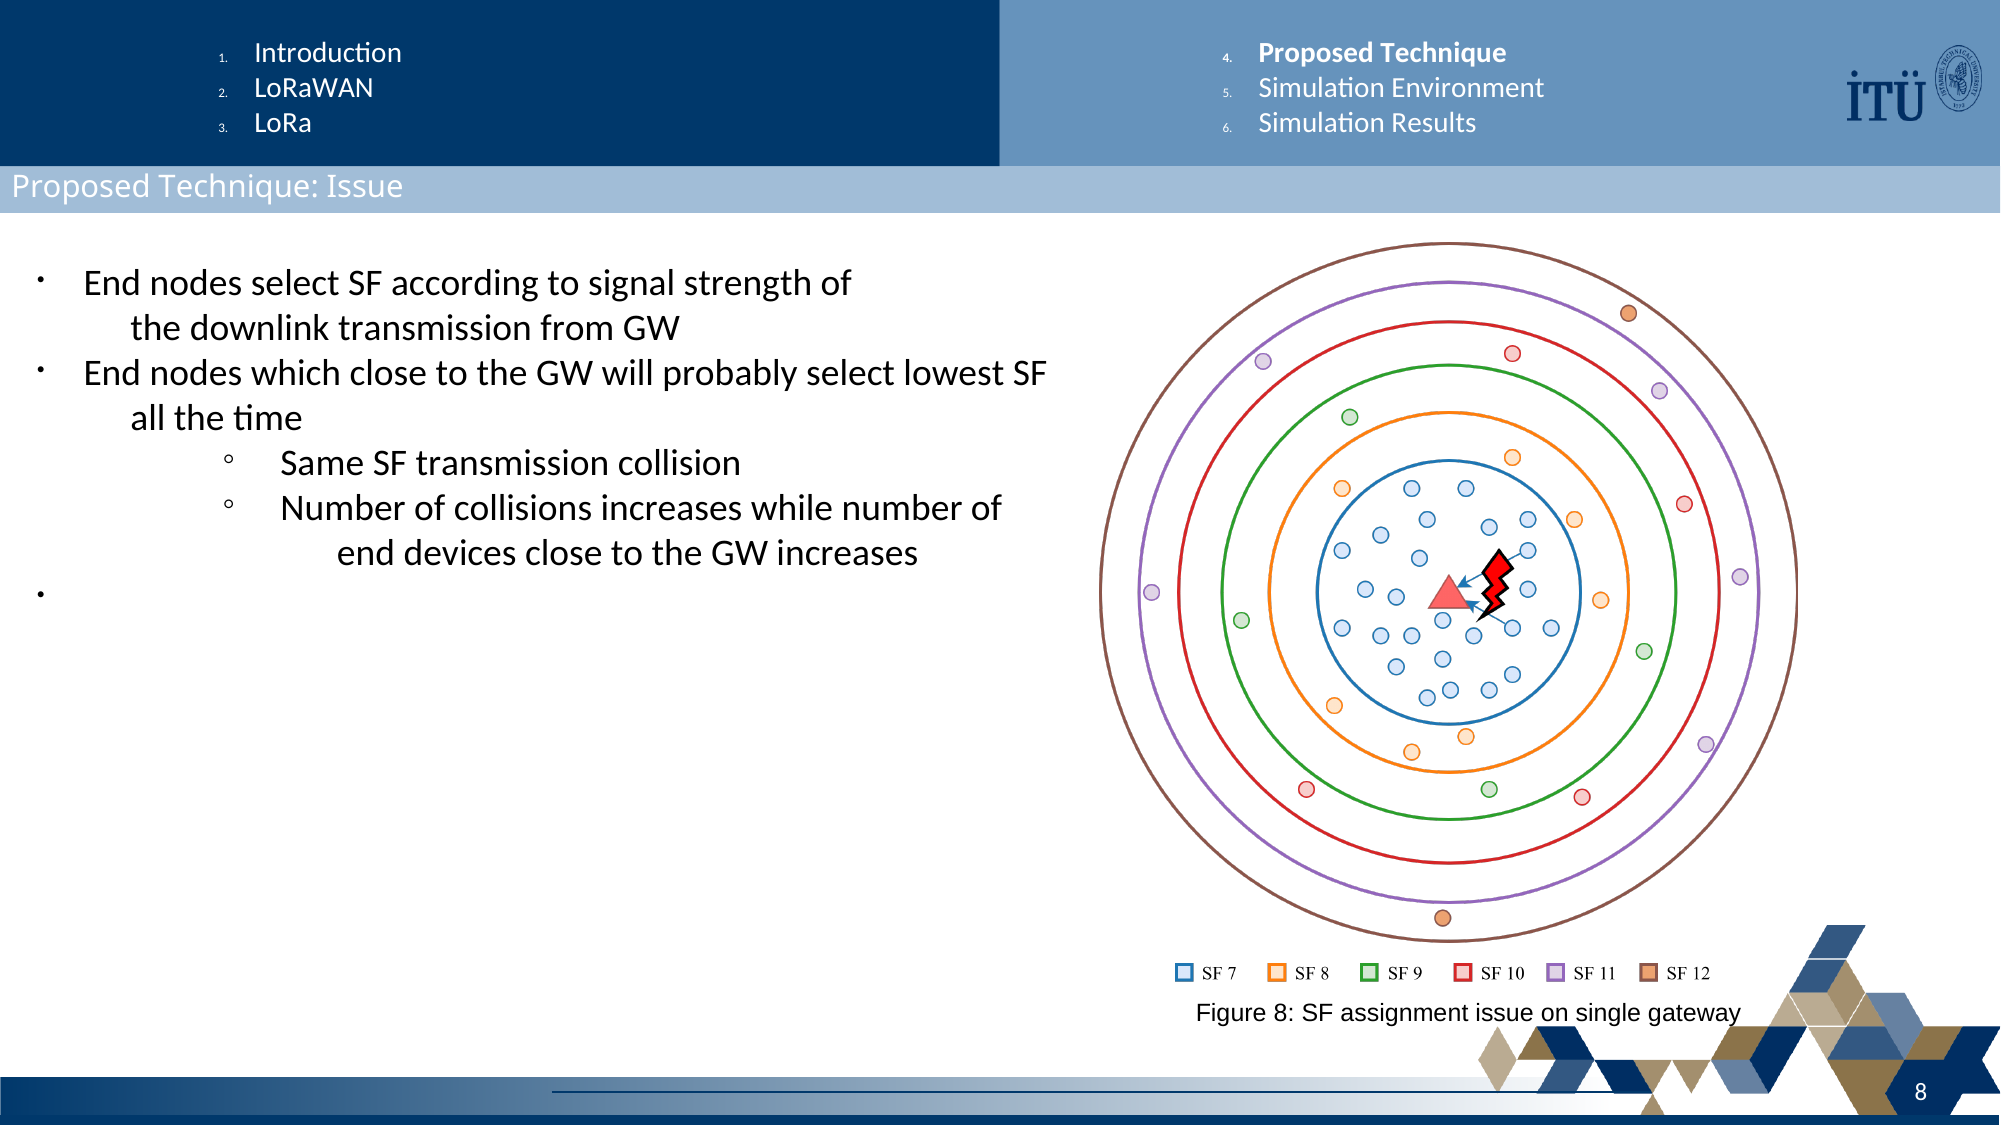

Introduction
LoRaWAN
LoRa
Proposed Technique
Simulation Environment
Simulation Results
# Proposed Technique: Issue
End nodes select SF according to signal strength of the downlink transmission from GW
End nodes which close to the GW will probably select lowest SF all the time
Same SF transmission collision
Number of collisions increases while number of end devices close to the GW increases
Figure 8: SF assignment issue on single gateway